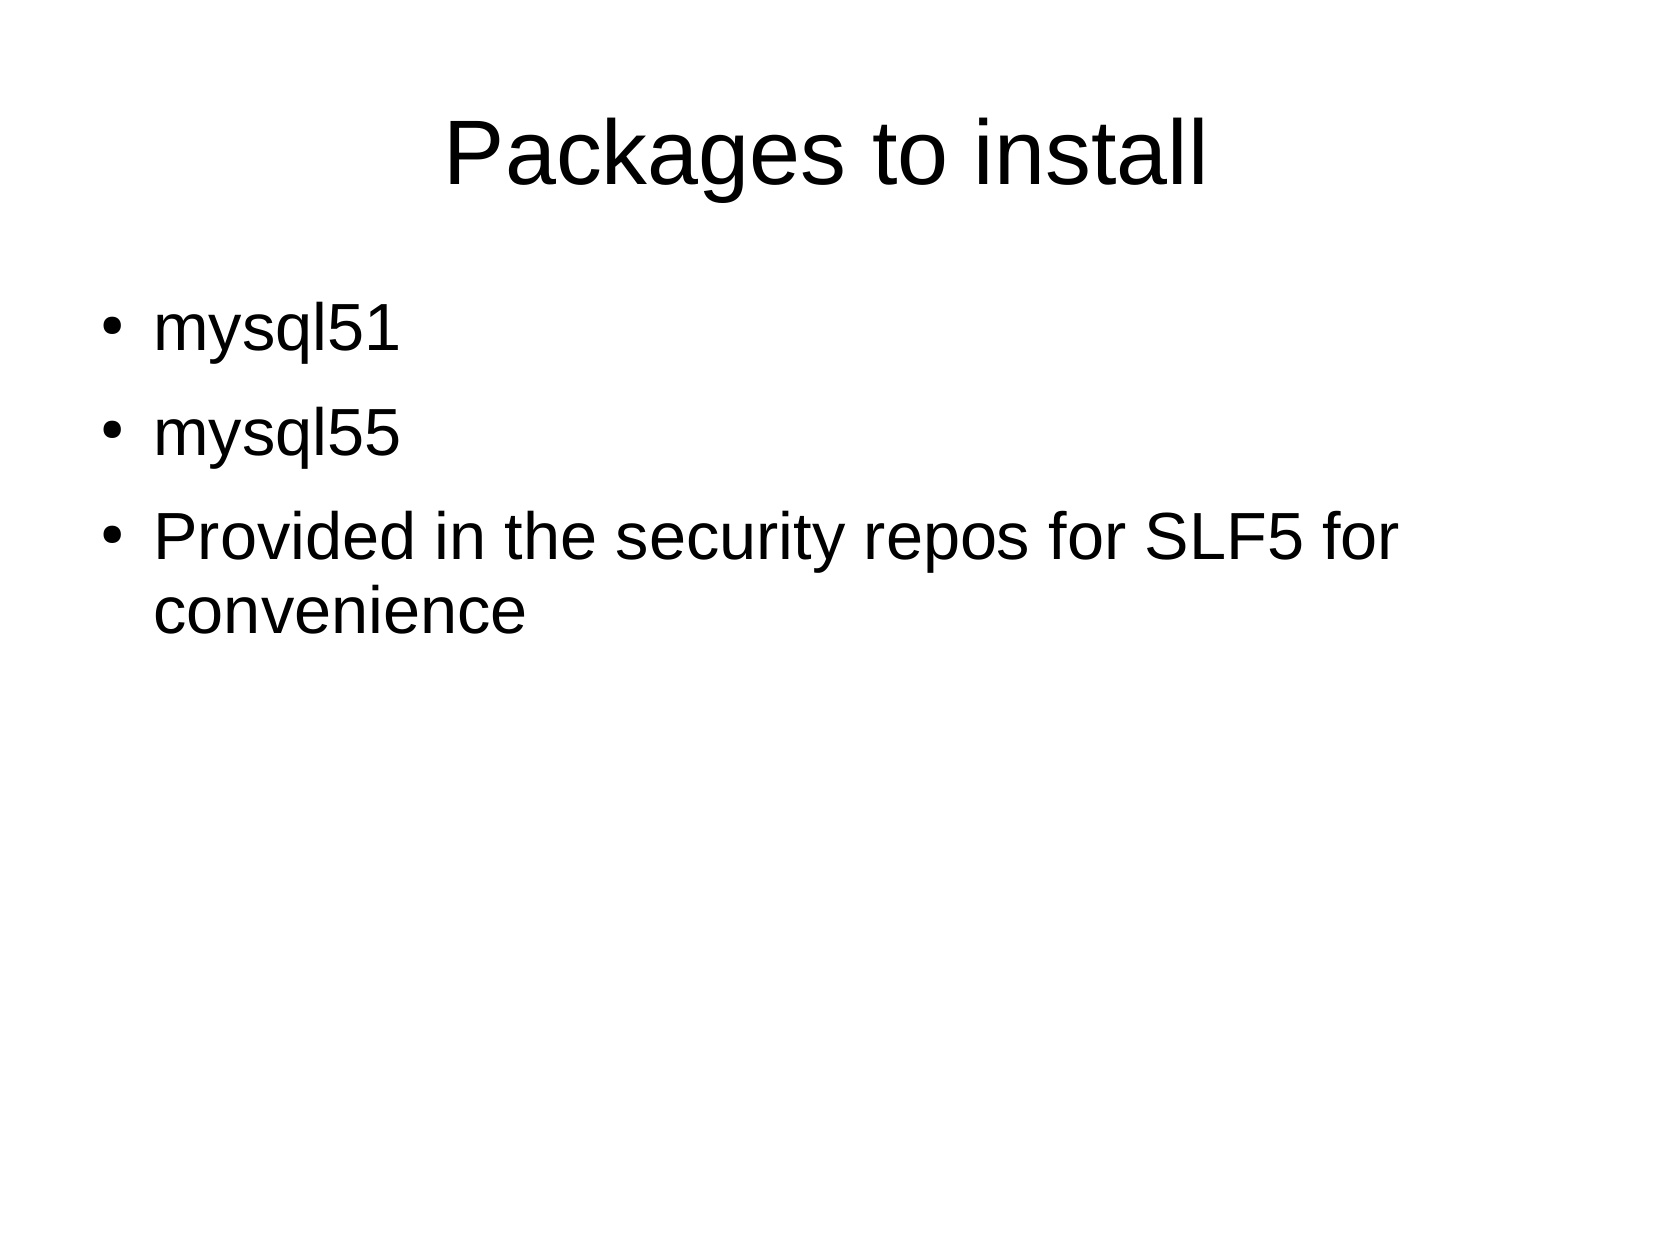

# Packages to install
mysql51
mysql55
Provided in the security repos for SLF5 for convenience